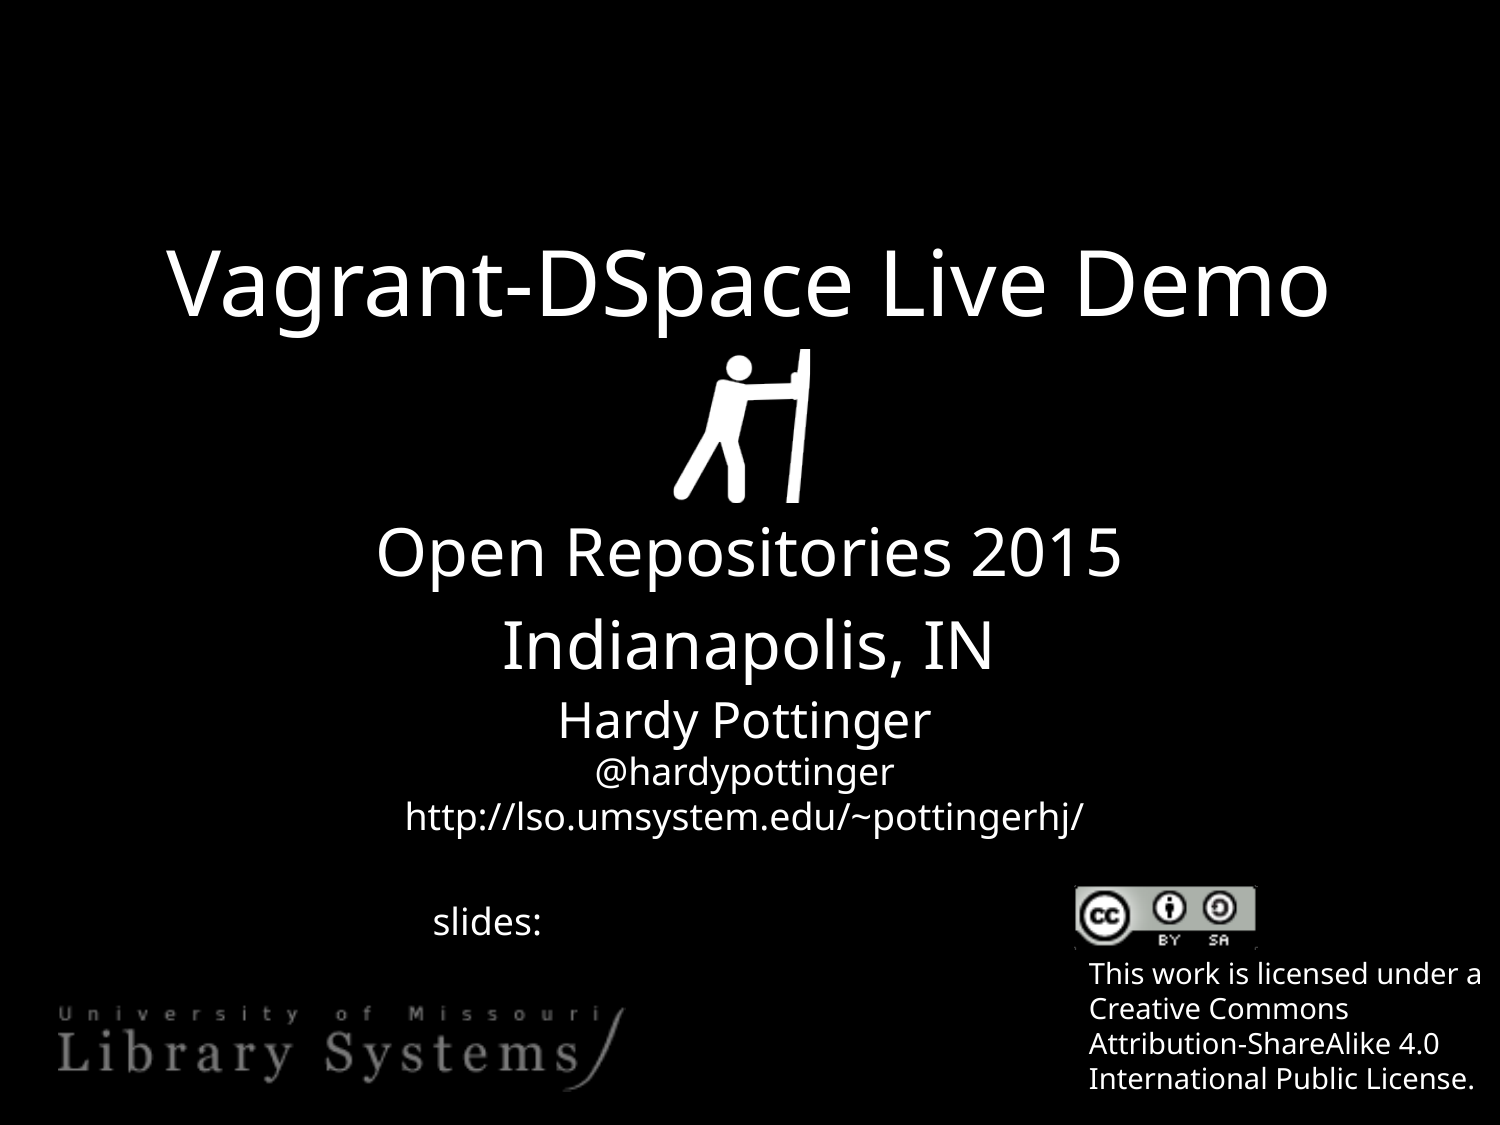

# Vagrant-DSpace Live Demo
Open Repositories 2015
Indianapolis, IN
Hardy Pottinger
@hardypottinger
http://lso.umsystem.edu/~pottingerhj/
slides:
This work is licensed under a Creative Commons Attribution-ShareAlike 4.0 International Public License.